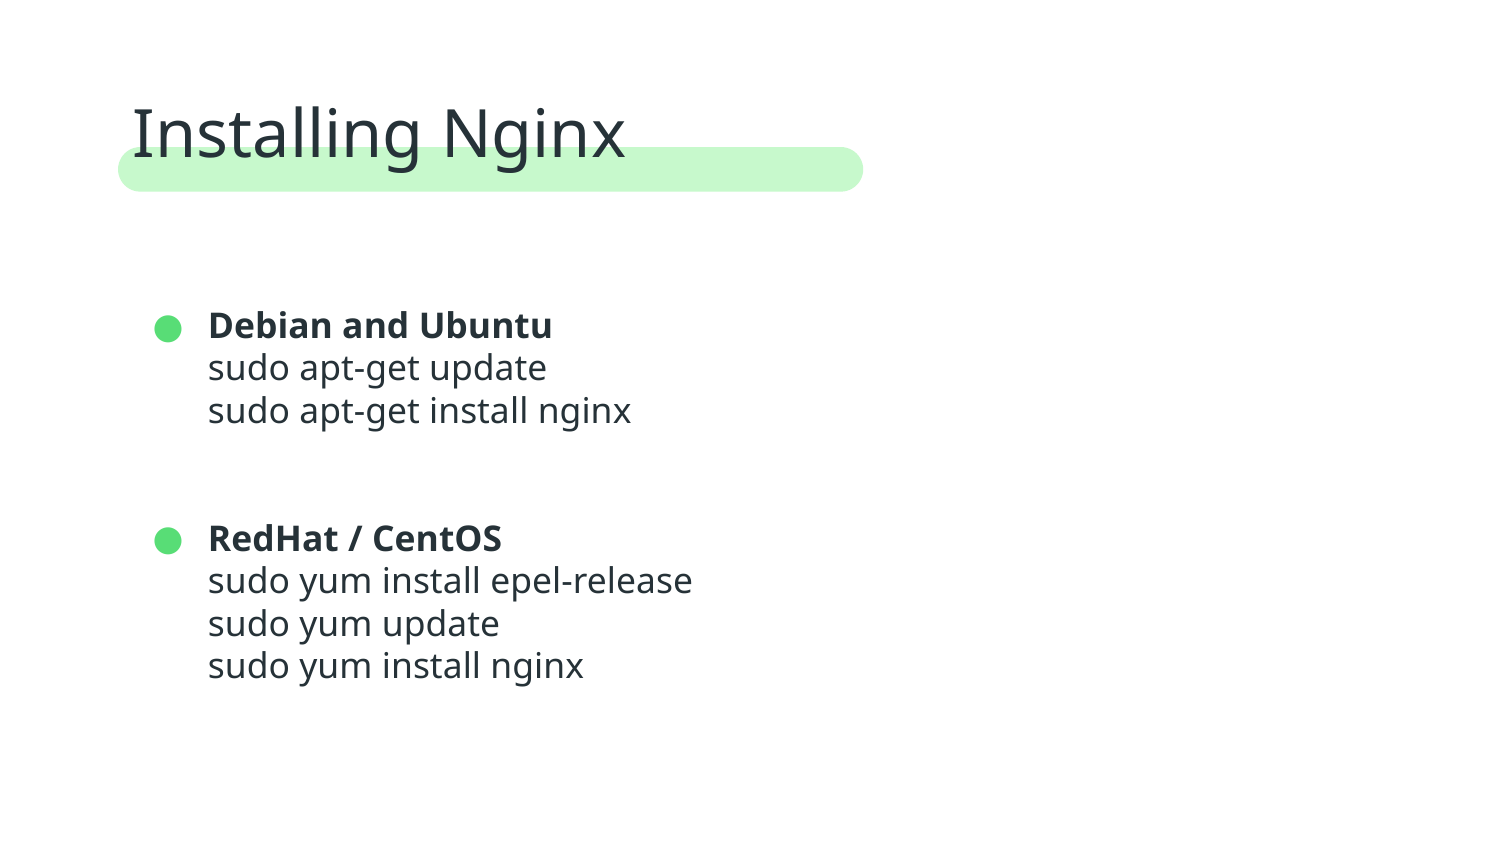

Installing Nginx
Debian and Ubuntu
sudo apt-get update
sudo apt-get install nginx
RedHat / CentOS
sudo yum install epel-release
sudo yum update
sudo yum install nginx